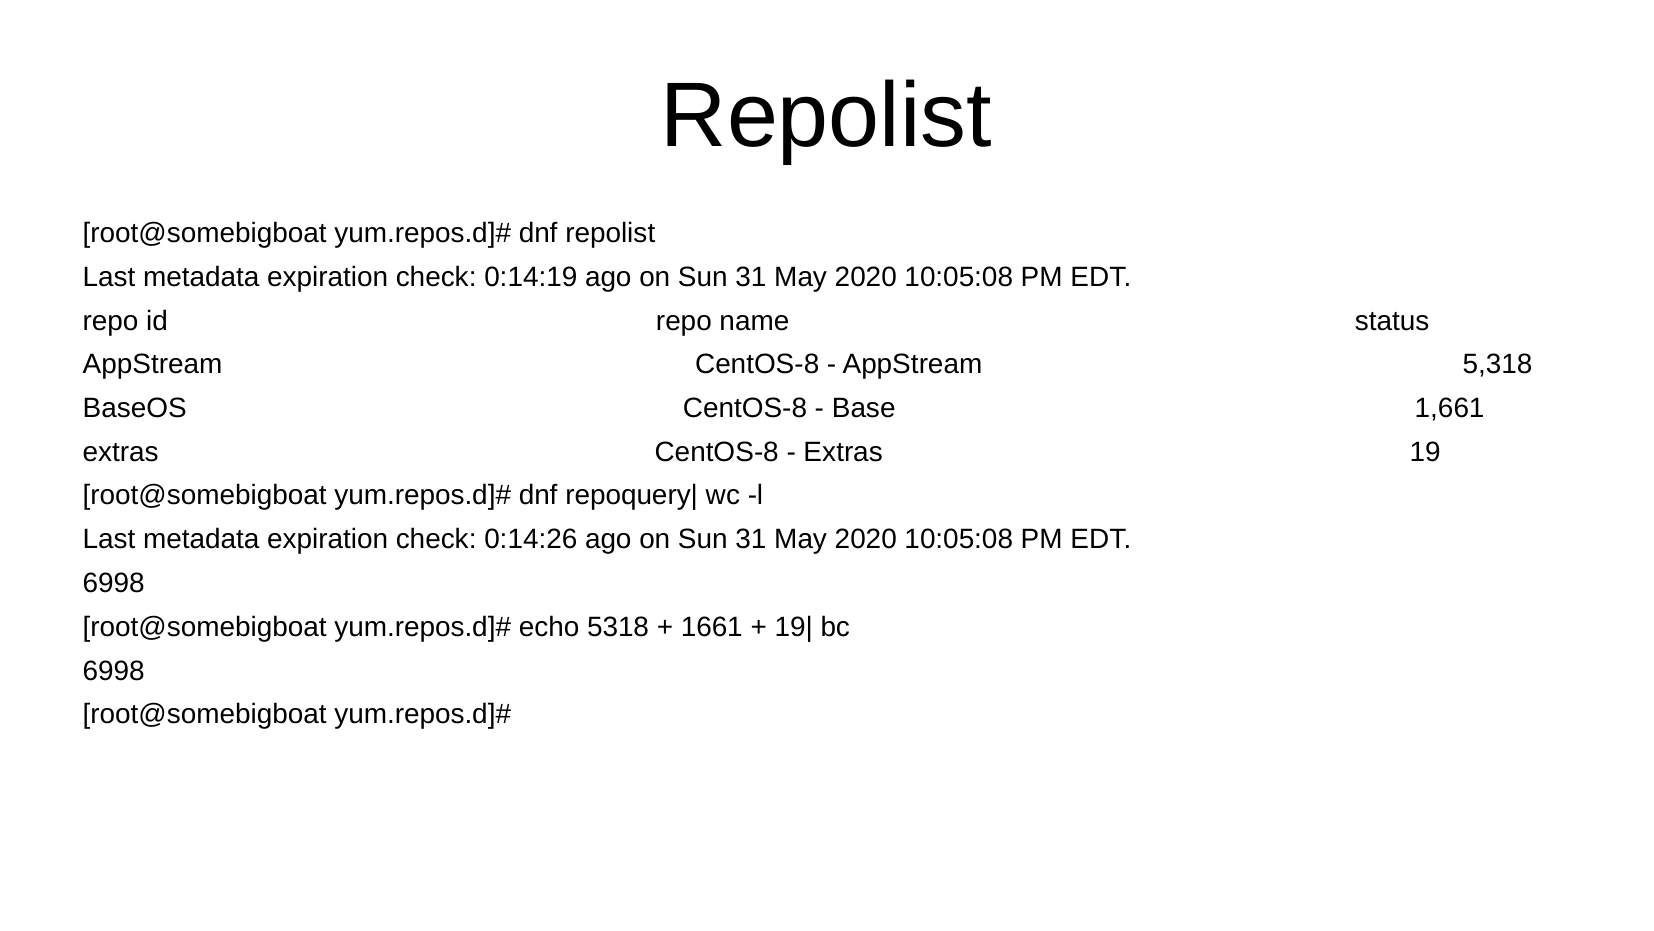

# Repolist
[root@somebigboat yum.repos.d]# dnf repolist
Last metadata expiration check: 0:14:19 ago on Sun 31 May 2020 10:05:08 PM EDT.
repo id repo name status
AppStream CentOS-8 - AppStream 5,318
BaseOS CentOS-8 - Base 1,661
extras CentOS-8 - Extras 19
[root@somebigboat yum.repos.d]# dnf repoquery| wc -l
Last metadata expiration check: 0:14:26 ago on Sun 31 May 2020 10:05:08 PM EDT.
6998
[root@somebigboat yum.repos.d]# echo 5318 + 1661 + 19| bc
6998
[root@somebigboat yum.repos.d]#